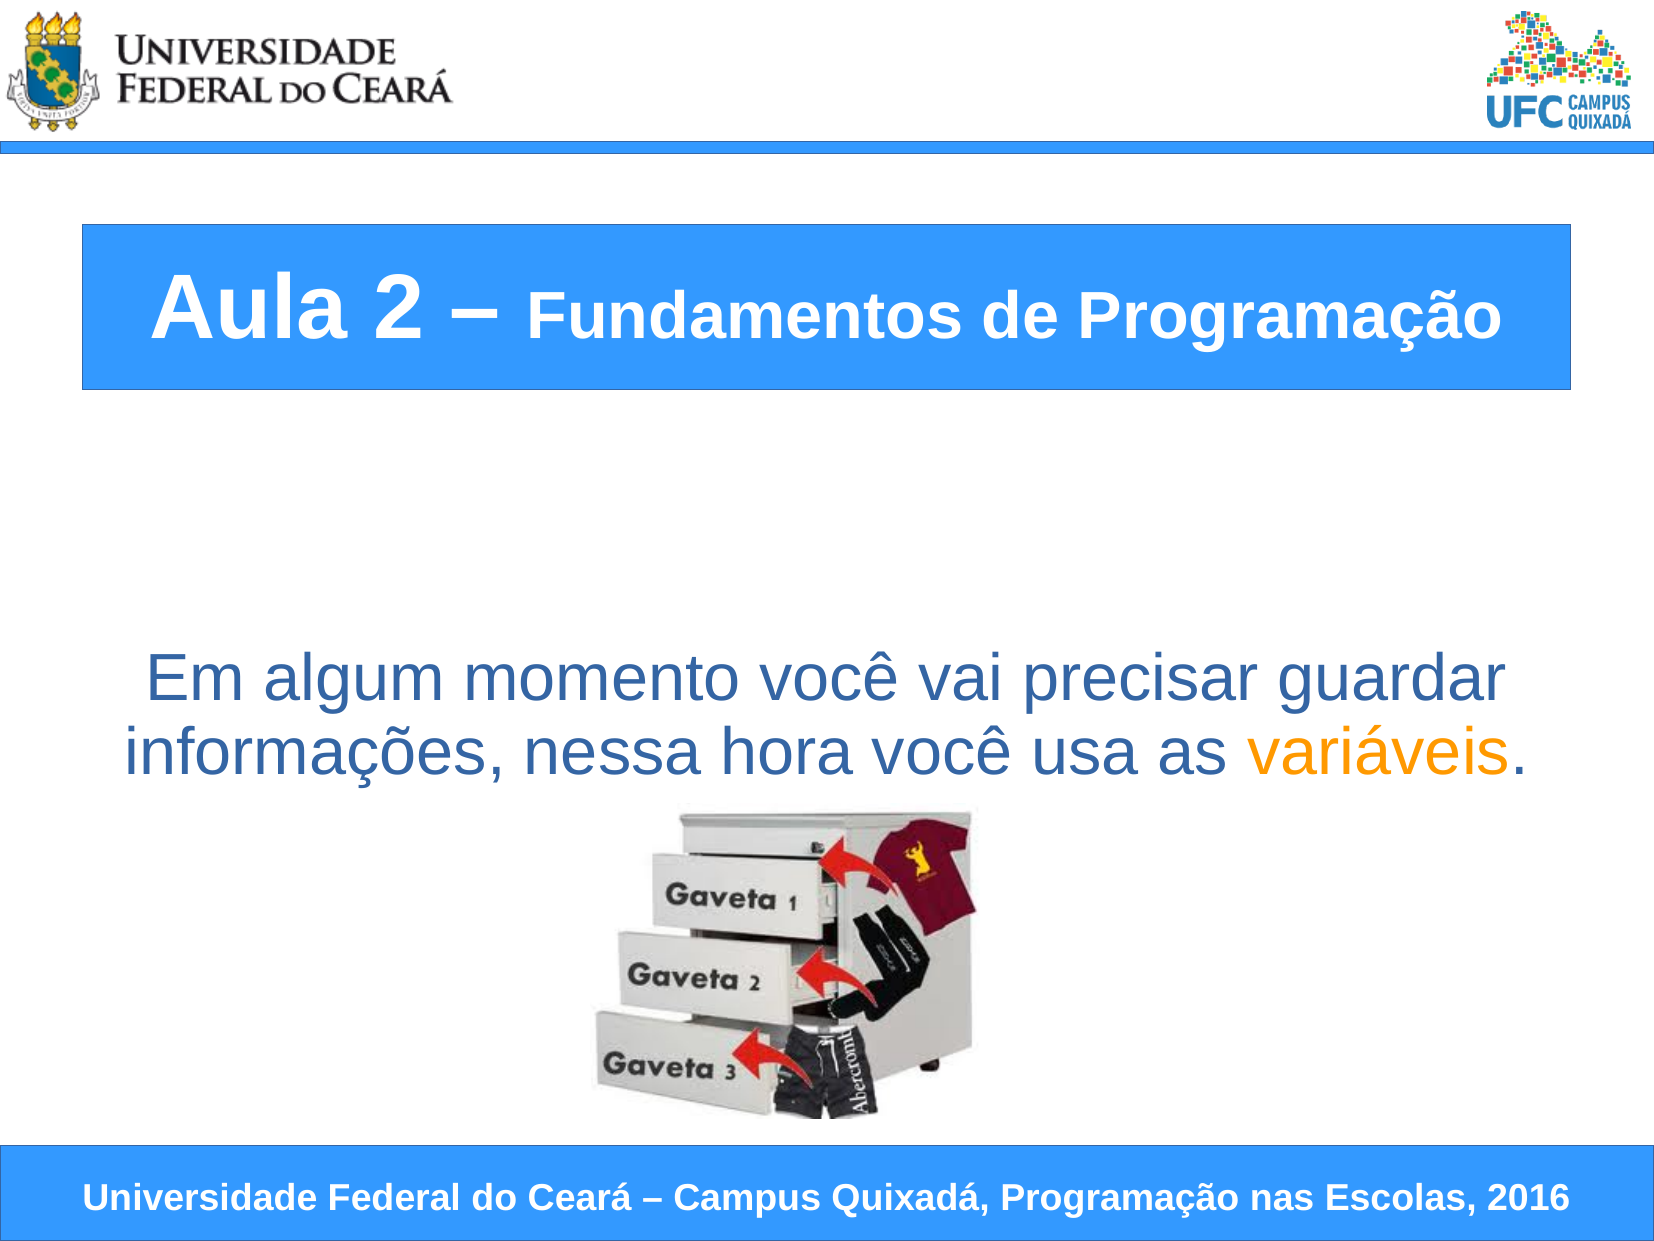

Aula 2 – Fundamentos de Programação
# Em algum momento você vai precisar guardar informações, nessa hora você usa as variáveis.
Universidade Federal do Ceará – Campus Quixadá, Programação nas Escolas, 2016